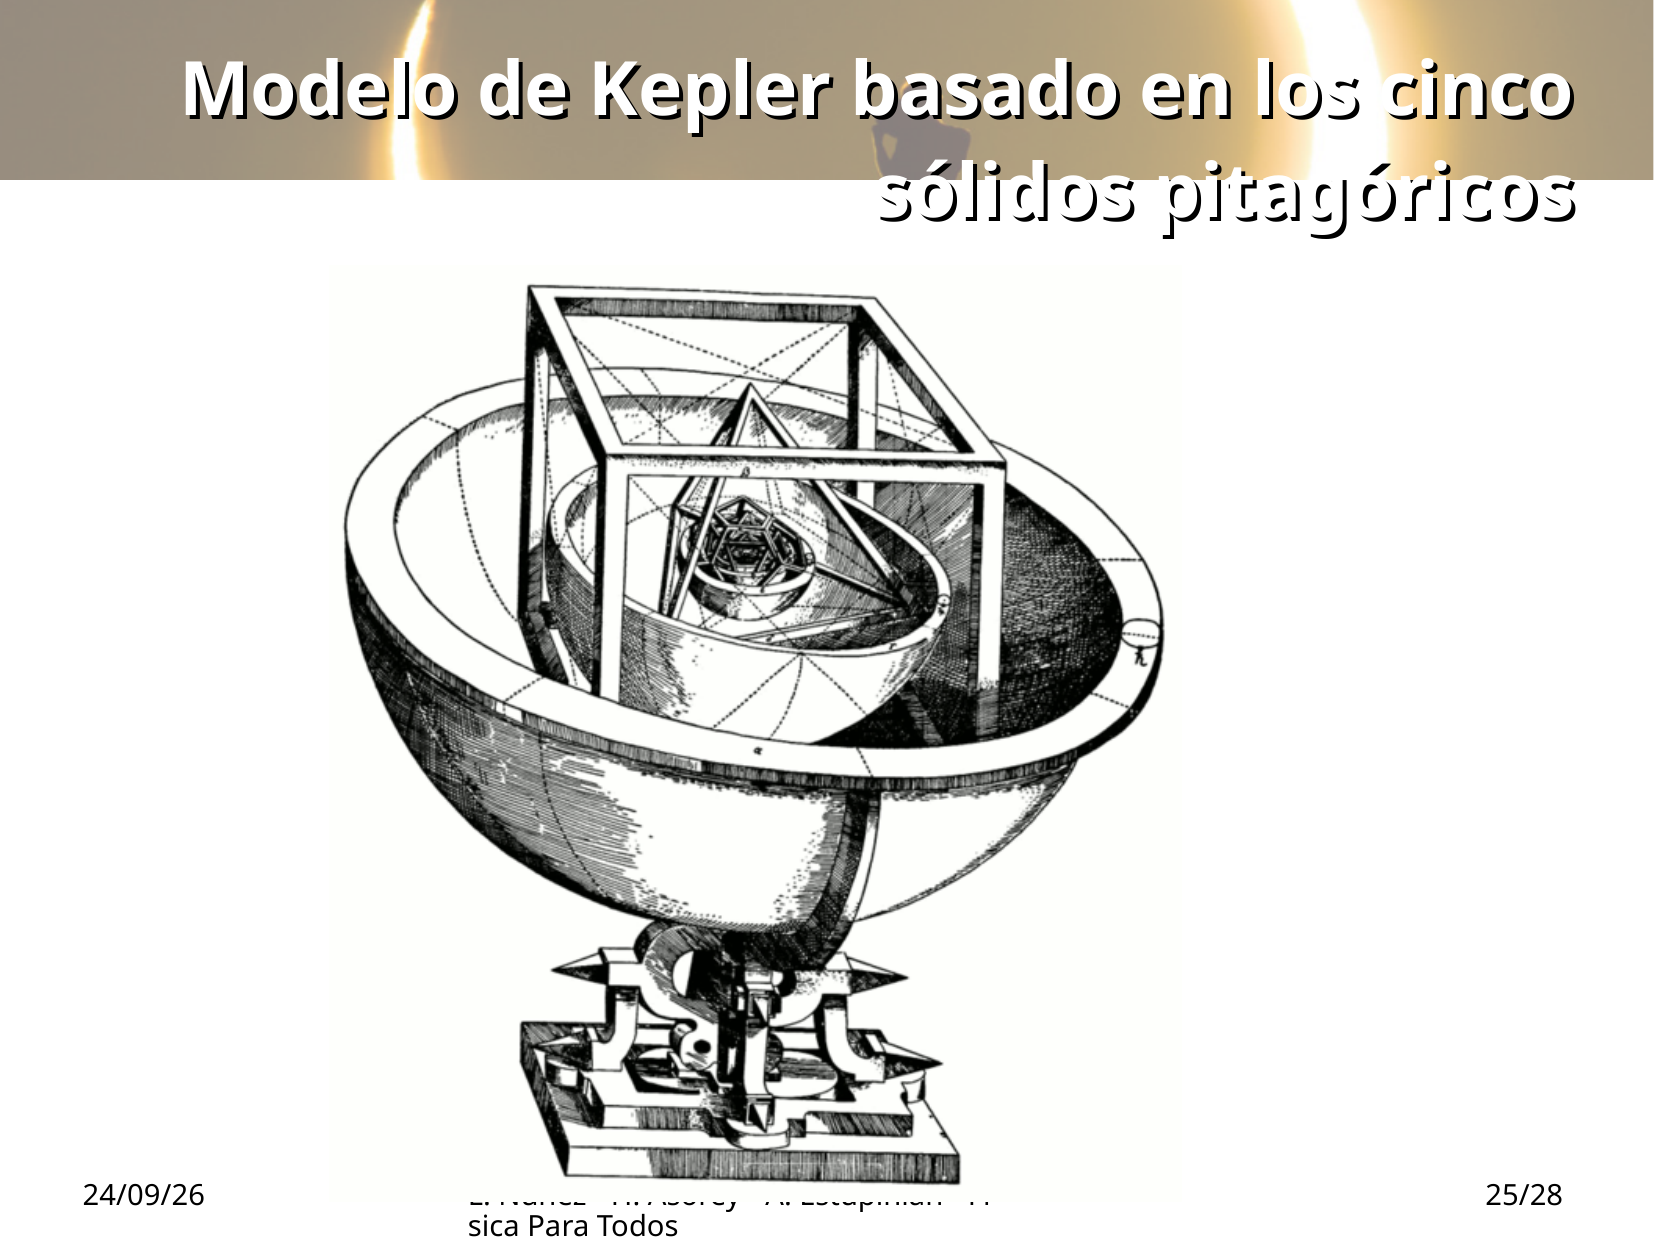

# Modelo de Kepler basado en los cinco sólidos pitagóricos
L. Nuñez - H. Asorey - A. Estupinian - Fisica Para Todos
25